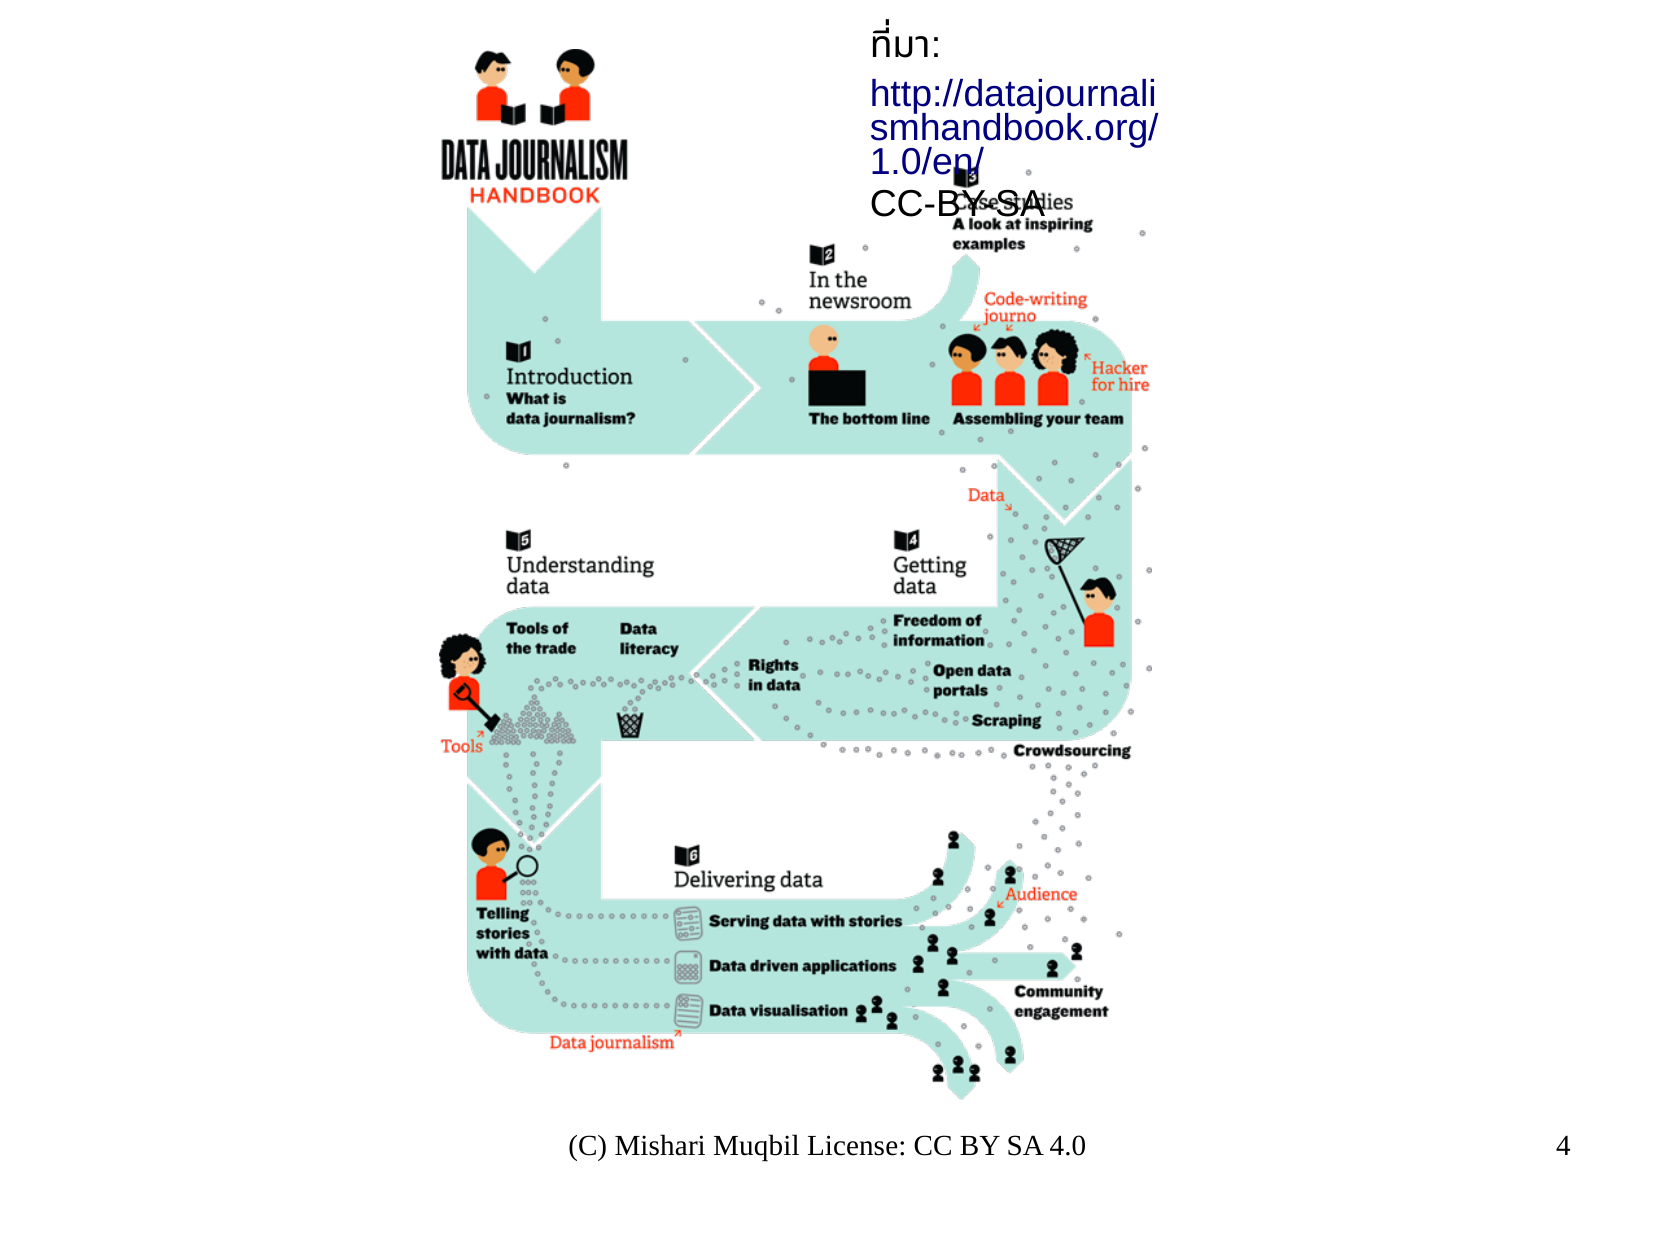

ที่มา: http://datajournalismhandbook.org/1.0/en/
CC-BY-SA
(C) Mishari Muqbil License: CC BY SA 4.0
4